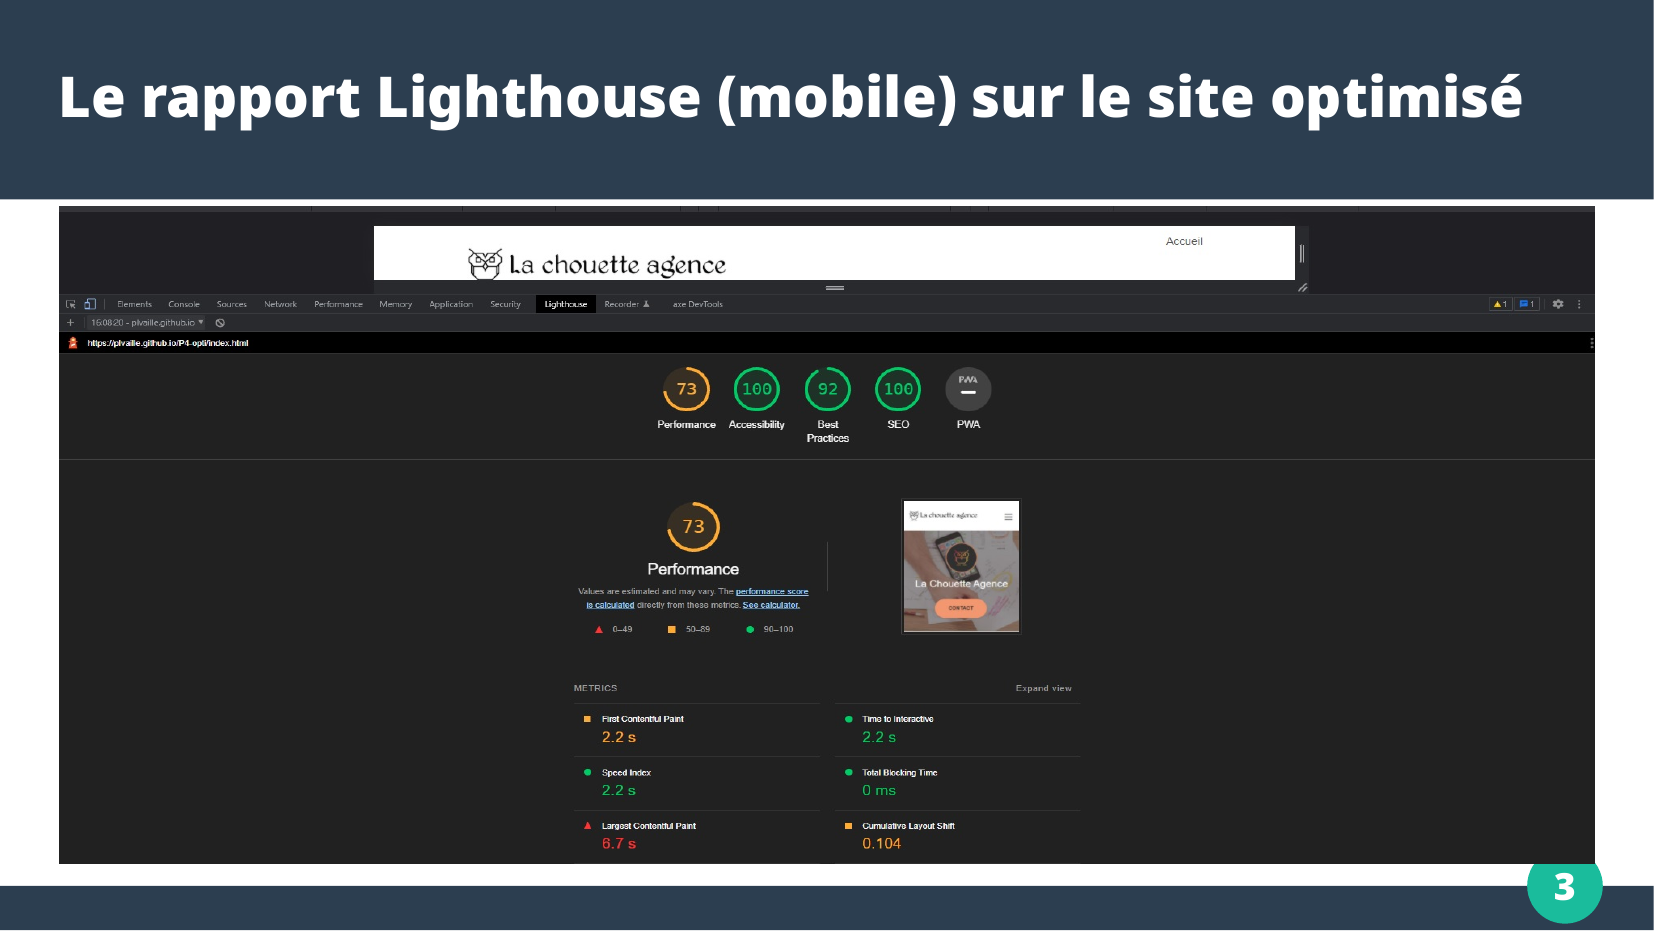

# Le rapport Lighthouse (mobile) sur le site optimisé